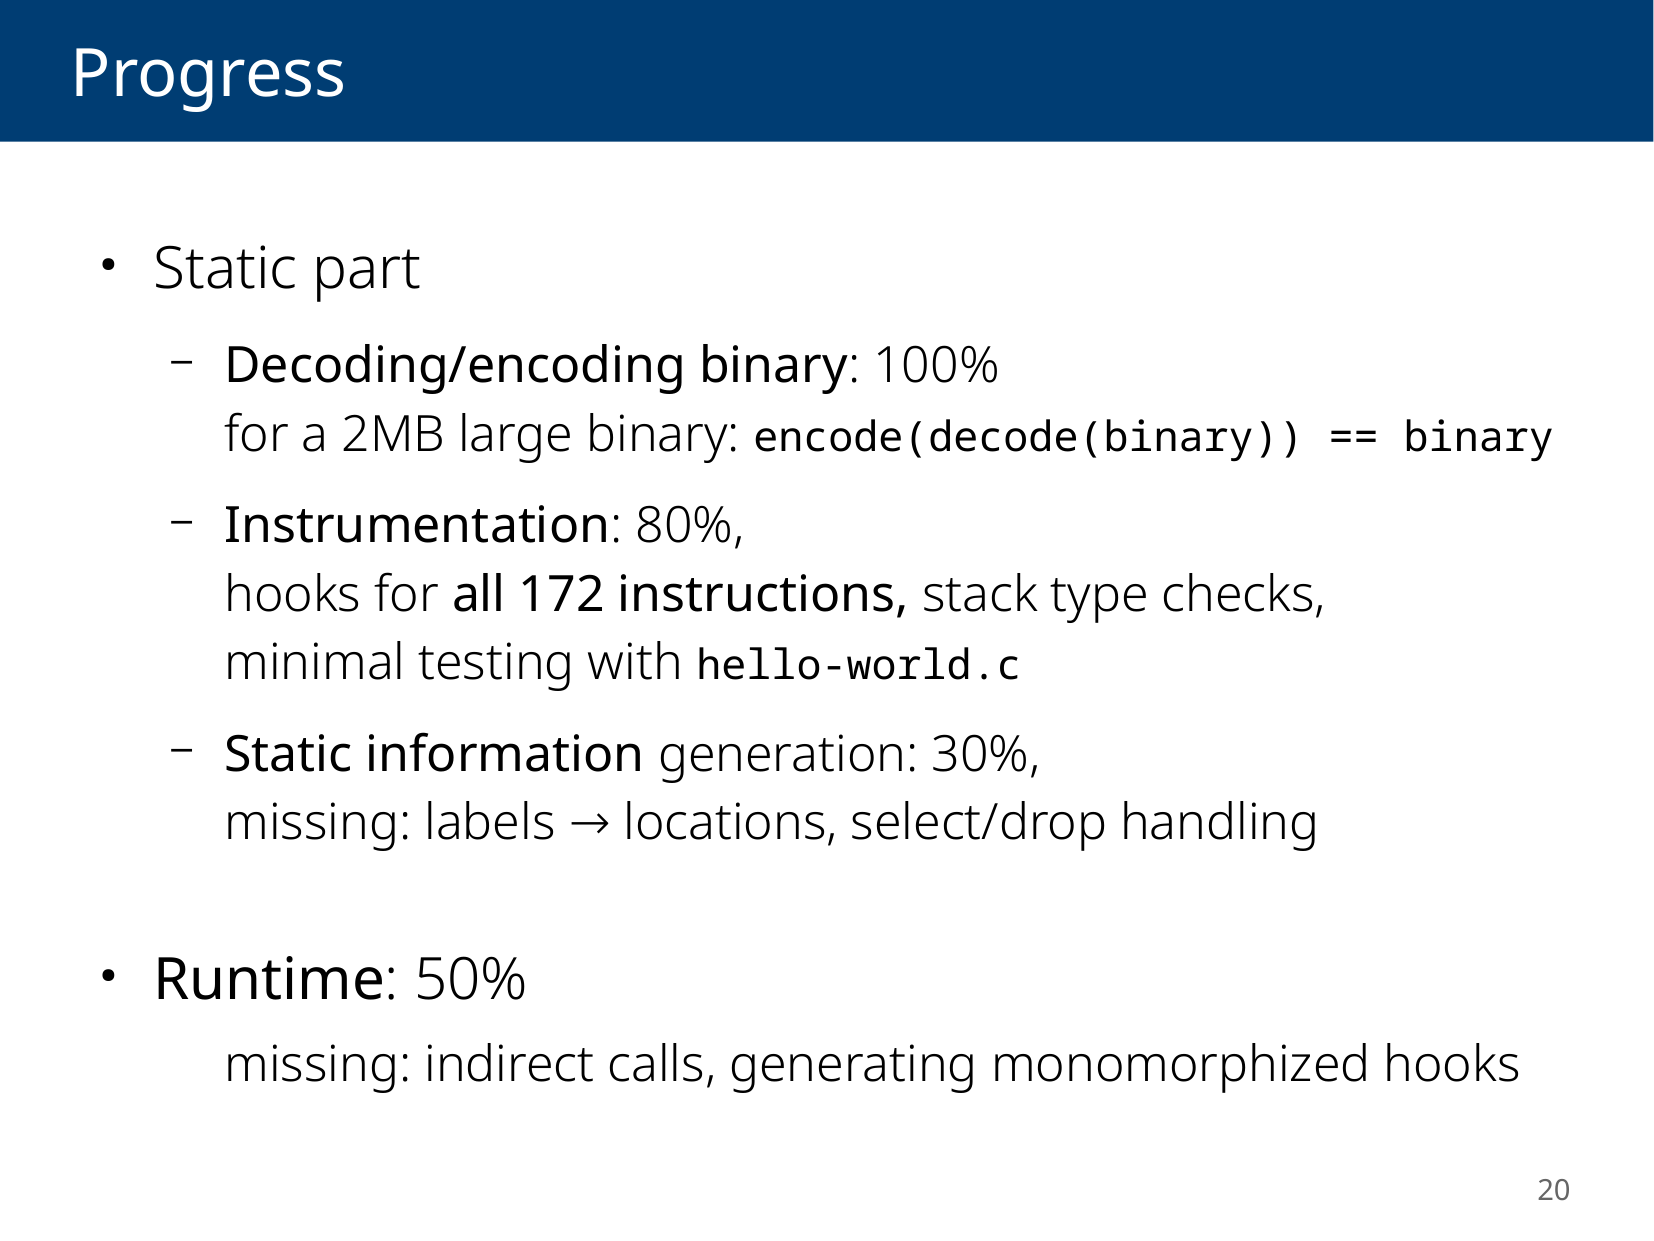

# Progress
Static part
Decoding/encoding binary: 100%
for a 2MB large binary: encode(decode(binary)) == binary
Instrumentation: 80%,
hooks for all 172 instructions, stack type checks,
minimal testing with hello-world.c
Static information generation: 30%,
missing: labels → locations, select/drop handling
Runtime: 50%
missing: indirect calls, generating monomorphized hooks
20